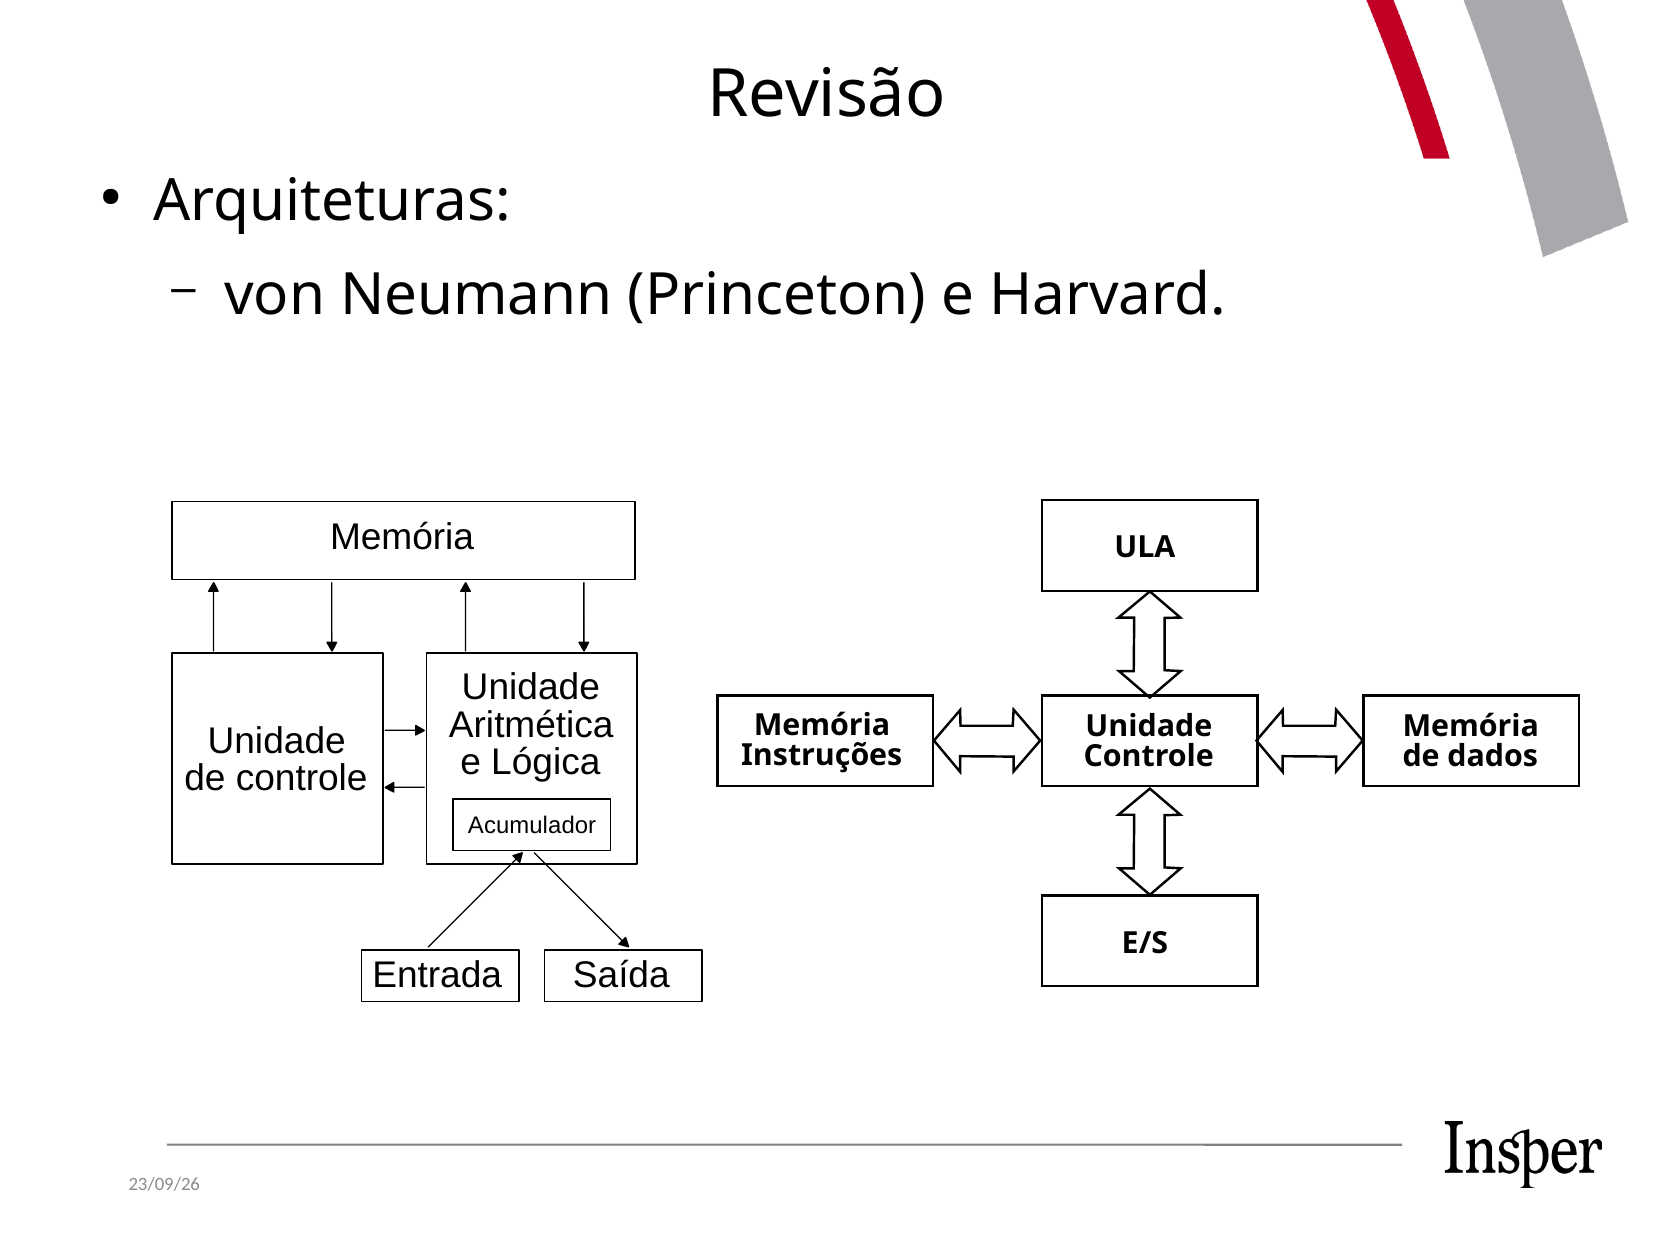

# Revisão
Arquiteturas:
von Neumann (Princeton) e Harvard.